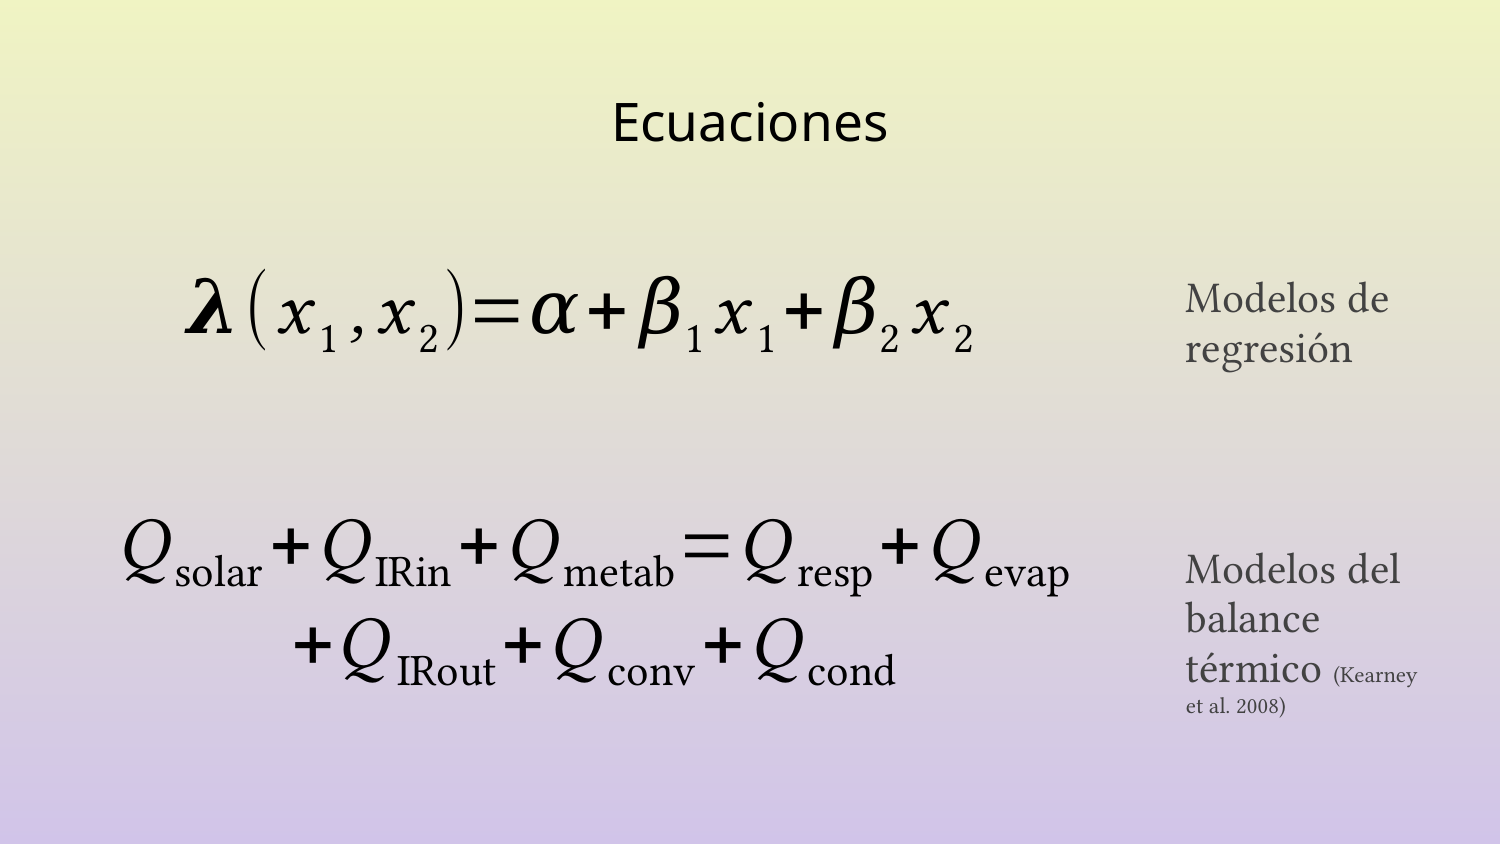

# Ecuaciones
Modelos de regresión
Modelos del balance térmico (Kearney et al. 2008)